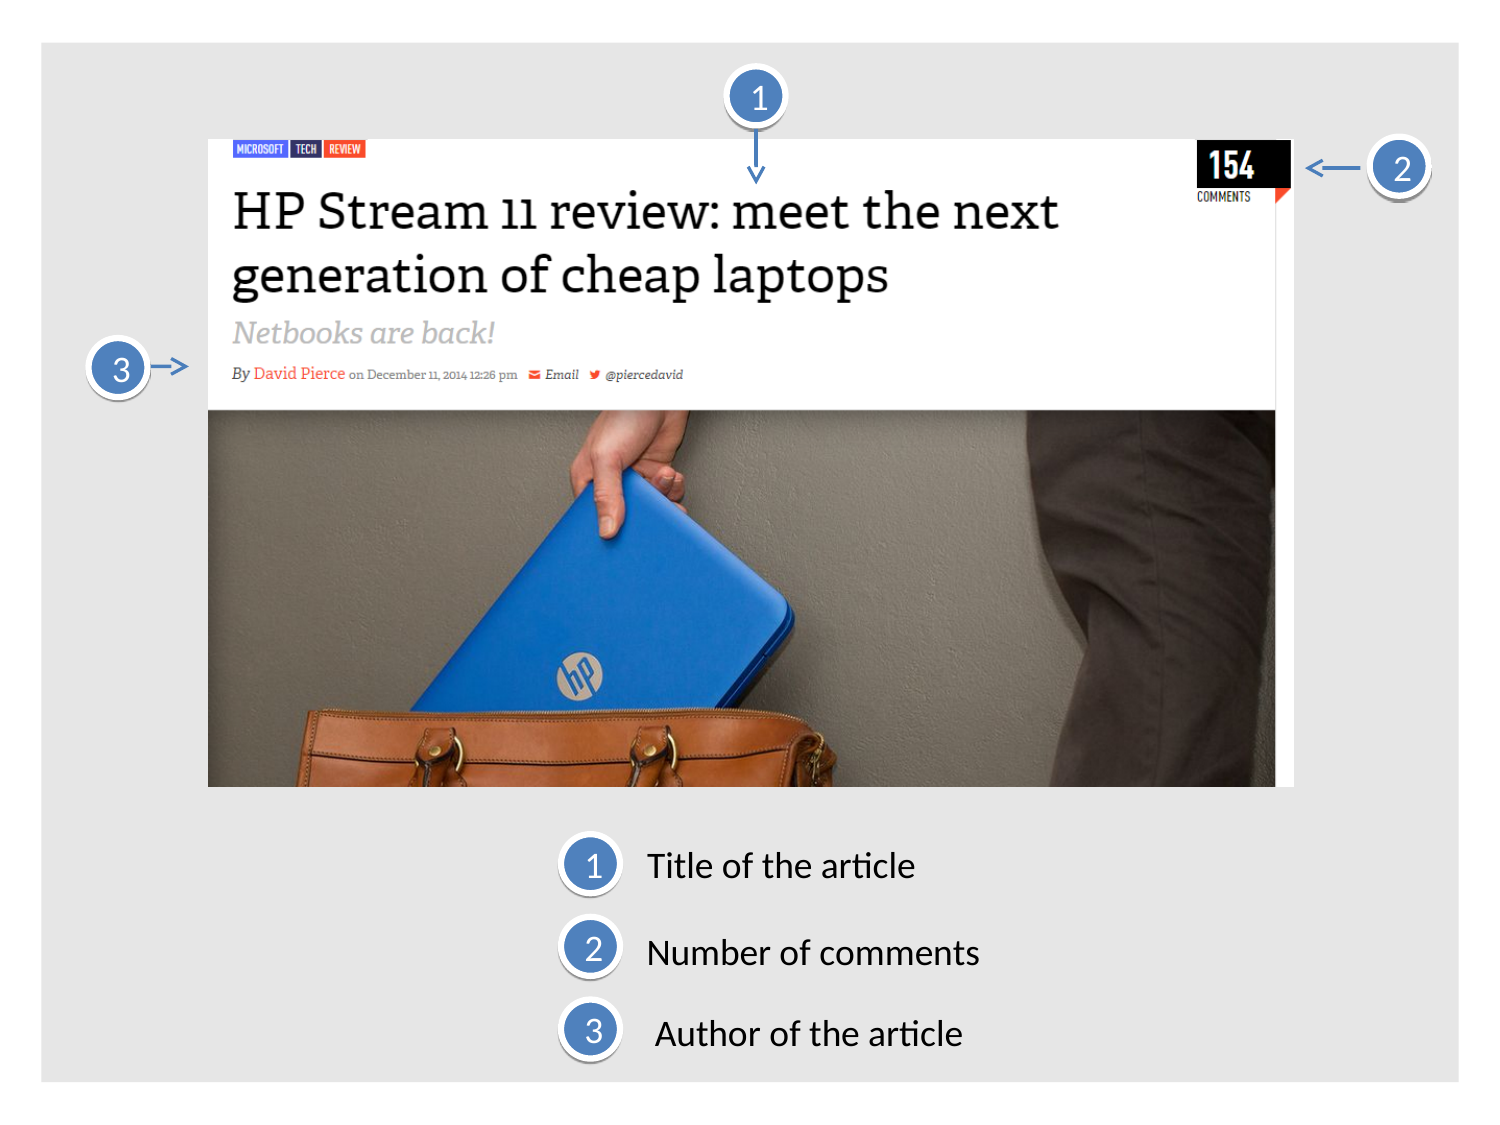

1
2
3
1
Title of the article
2
Number of comments
3
Author of the article